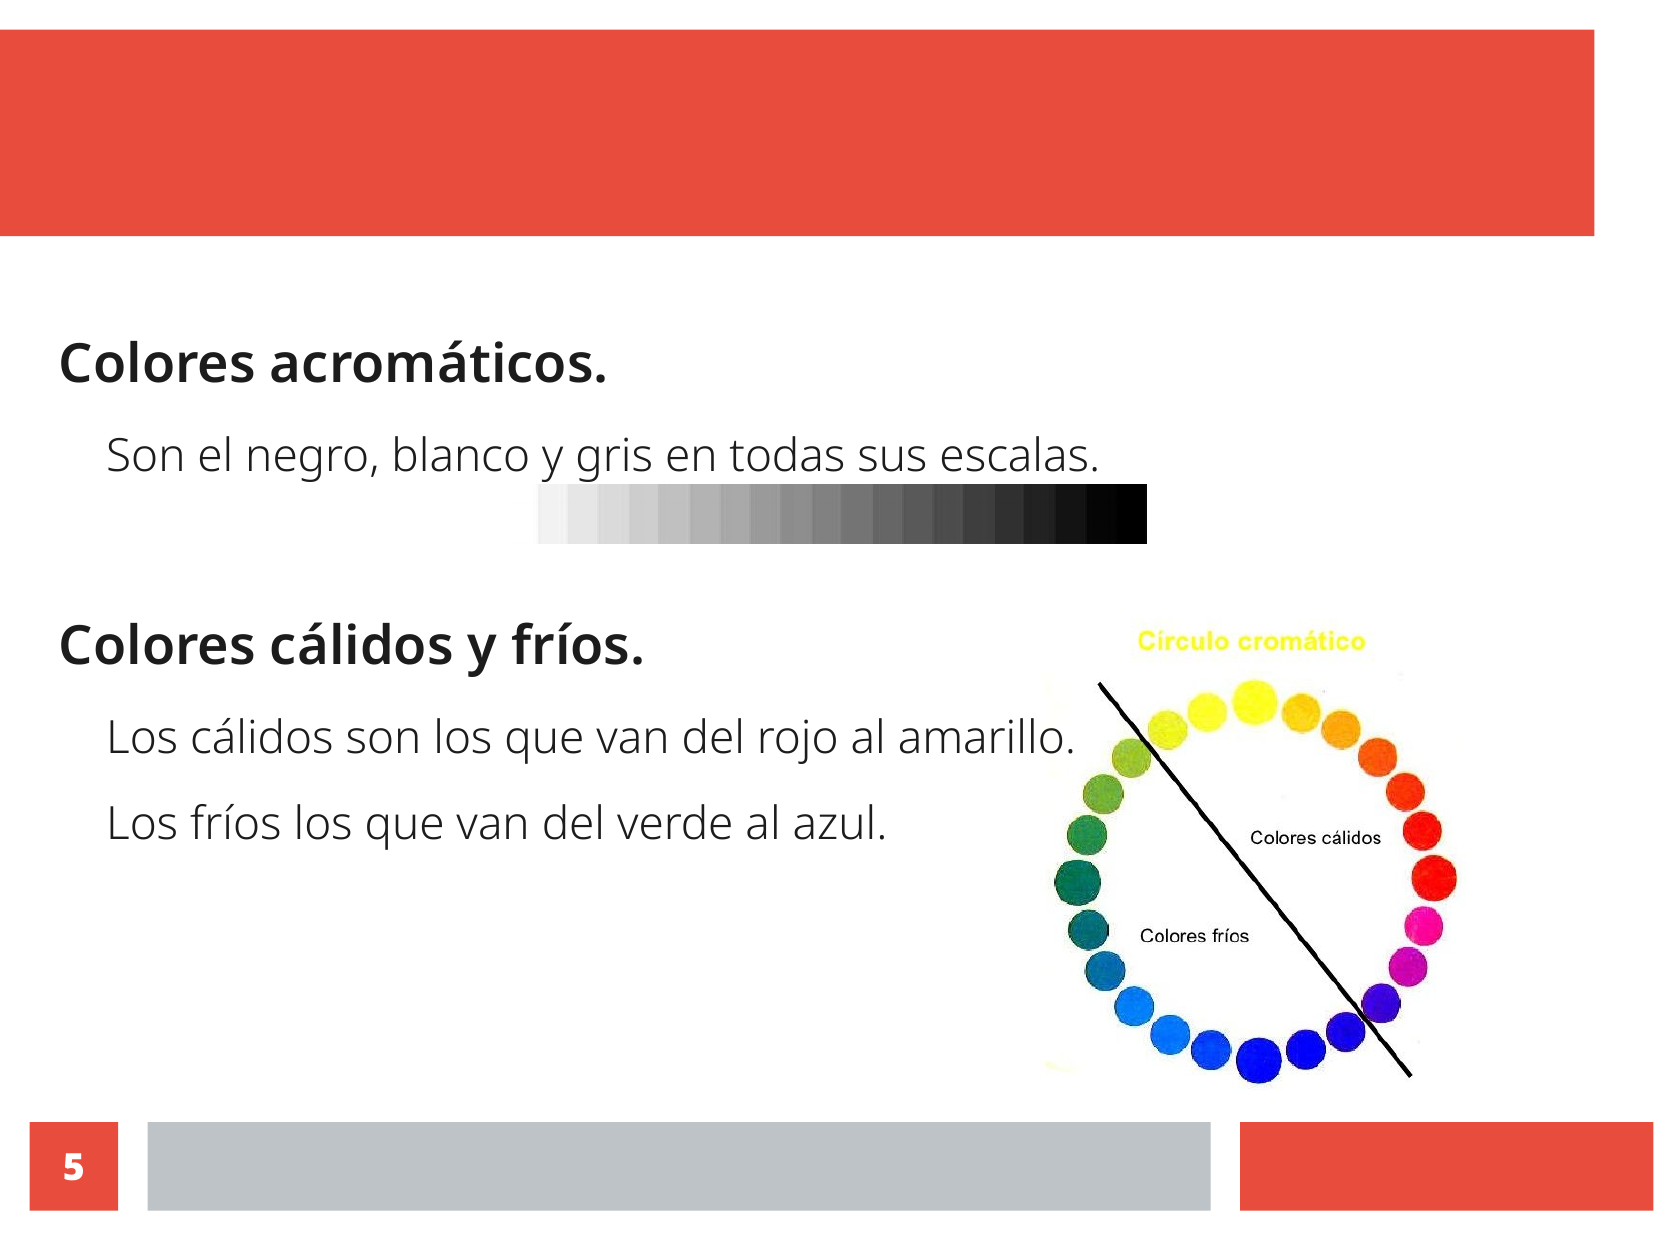

# Colores acromáticos.
Son el negro, blanco y gris en todas sus escalas.
Colores cálidos y fríos.
Los cálidos son los que van del rojo al amarillo.
Los fríos los que van del verde al azul.
5